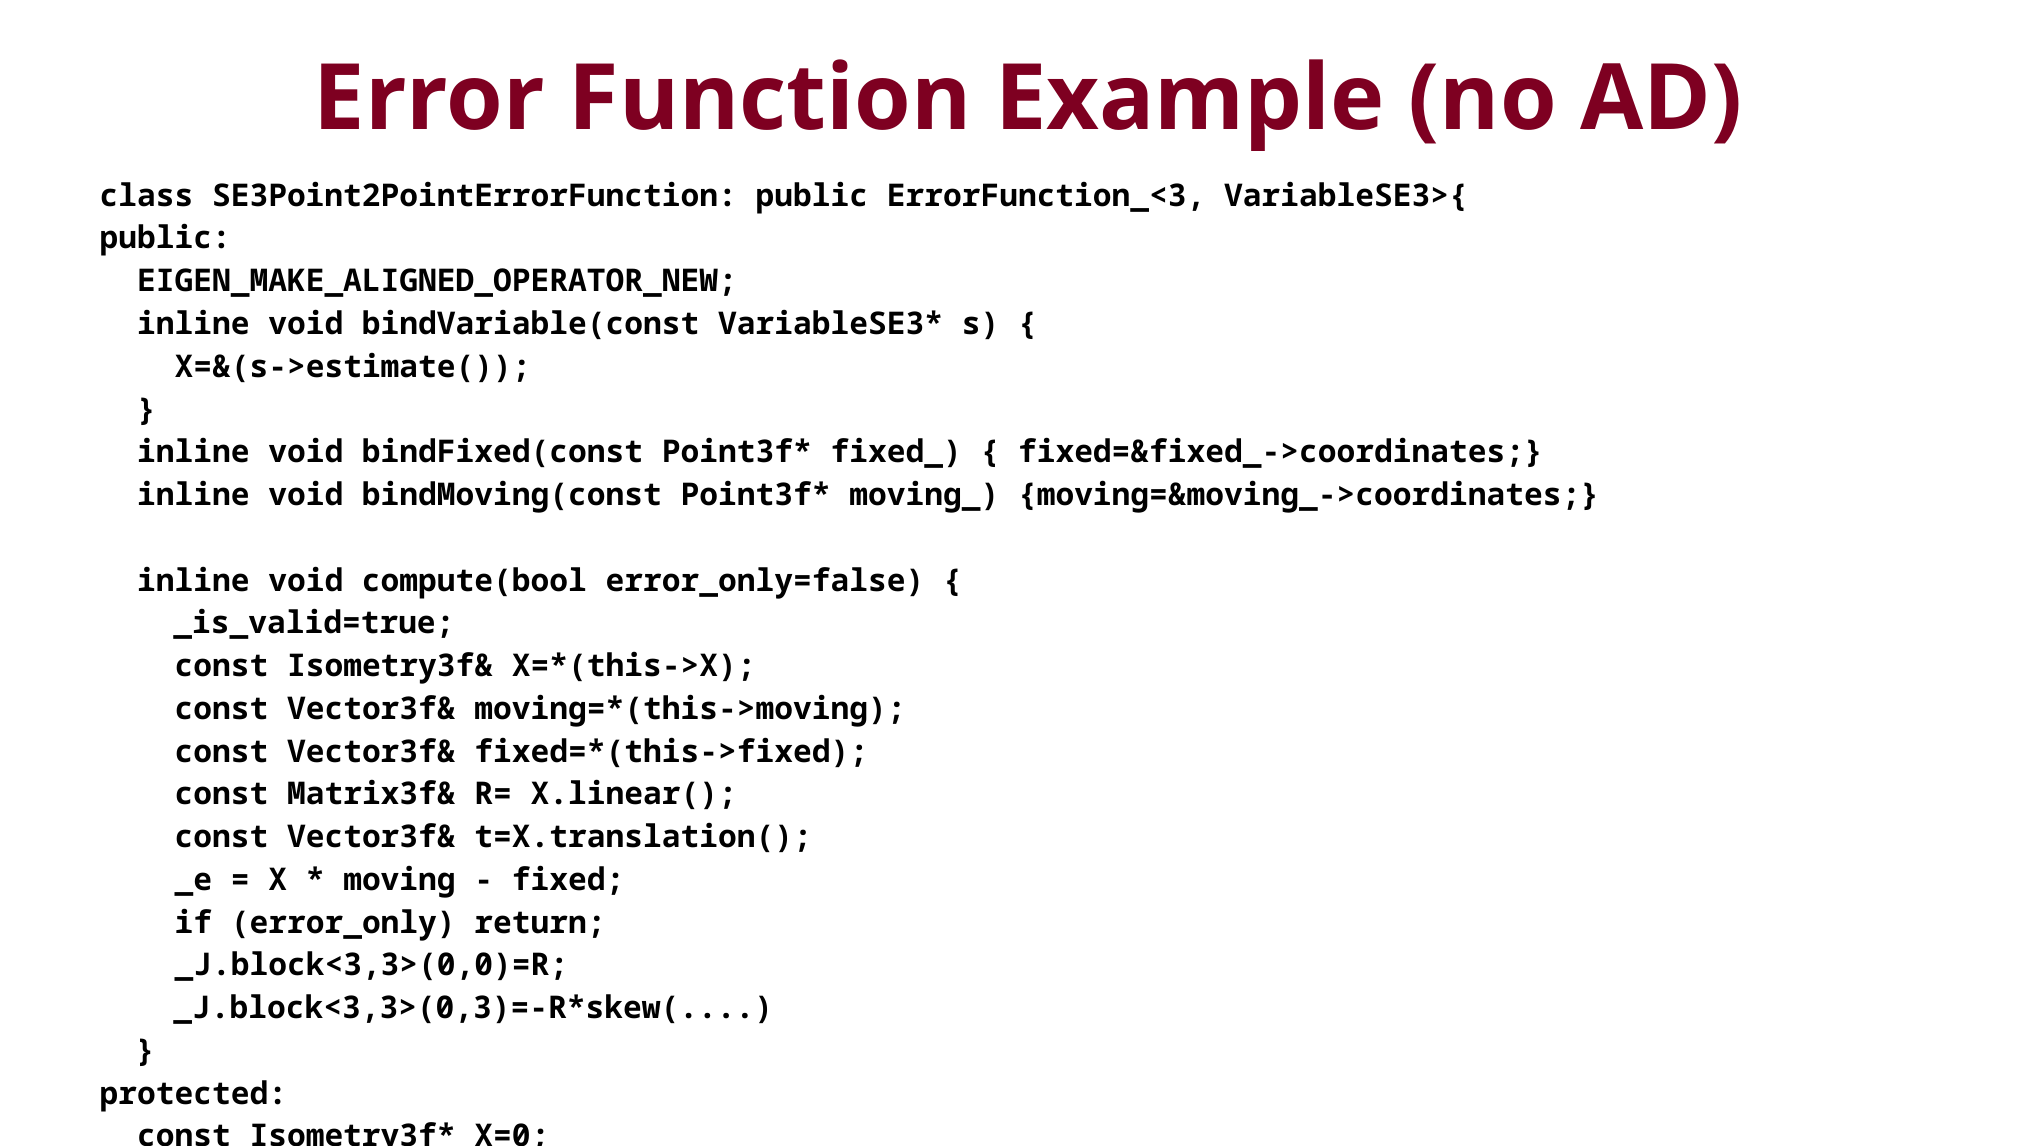

# Error Function Example (no AD)
 class SE3Point2PointErrorFunction: public ErrorFunction_<3, VariableSE3>{
 public:
 EIGEN_MAKE_ALIGNED_OPERATOR_NEW;
 inline void bindVariable(const VariableSE3* s) {
 X=&(s->estimate());
 }
 inline void bindFixed(const Point3f* fixed_) { fixed=&fixed_->coordinates;}
 inline void bindMoving(const Point3f* moving_) {moving=&moving_->coordinates;}
 inline void compute(bool error_only=false) {
	 _is_valid=true;
 const Isometry3f& X=*(this->X);
 const Vector3f& moving=*(this->moving);
 const Vector3f& fixed=*(this->fixed);
 const Matrix3f& R= X.linear();
 const Vector3f& t=X.translation();
 _e = X * moving - fixed;
 if (error_only) return;
 _J.block<3,3>(0,0)=R;
	 _J.block<3,3>(0,3)=-R*skew(....)
	}
 protected:
 const Isometry3f* X=0;
 const Vector3f* moving=0;
 const Vector3f* fixed=0;
 };